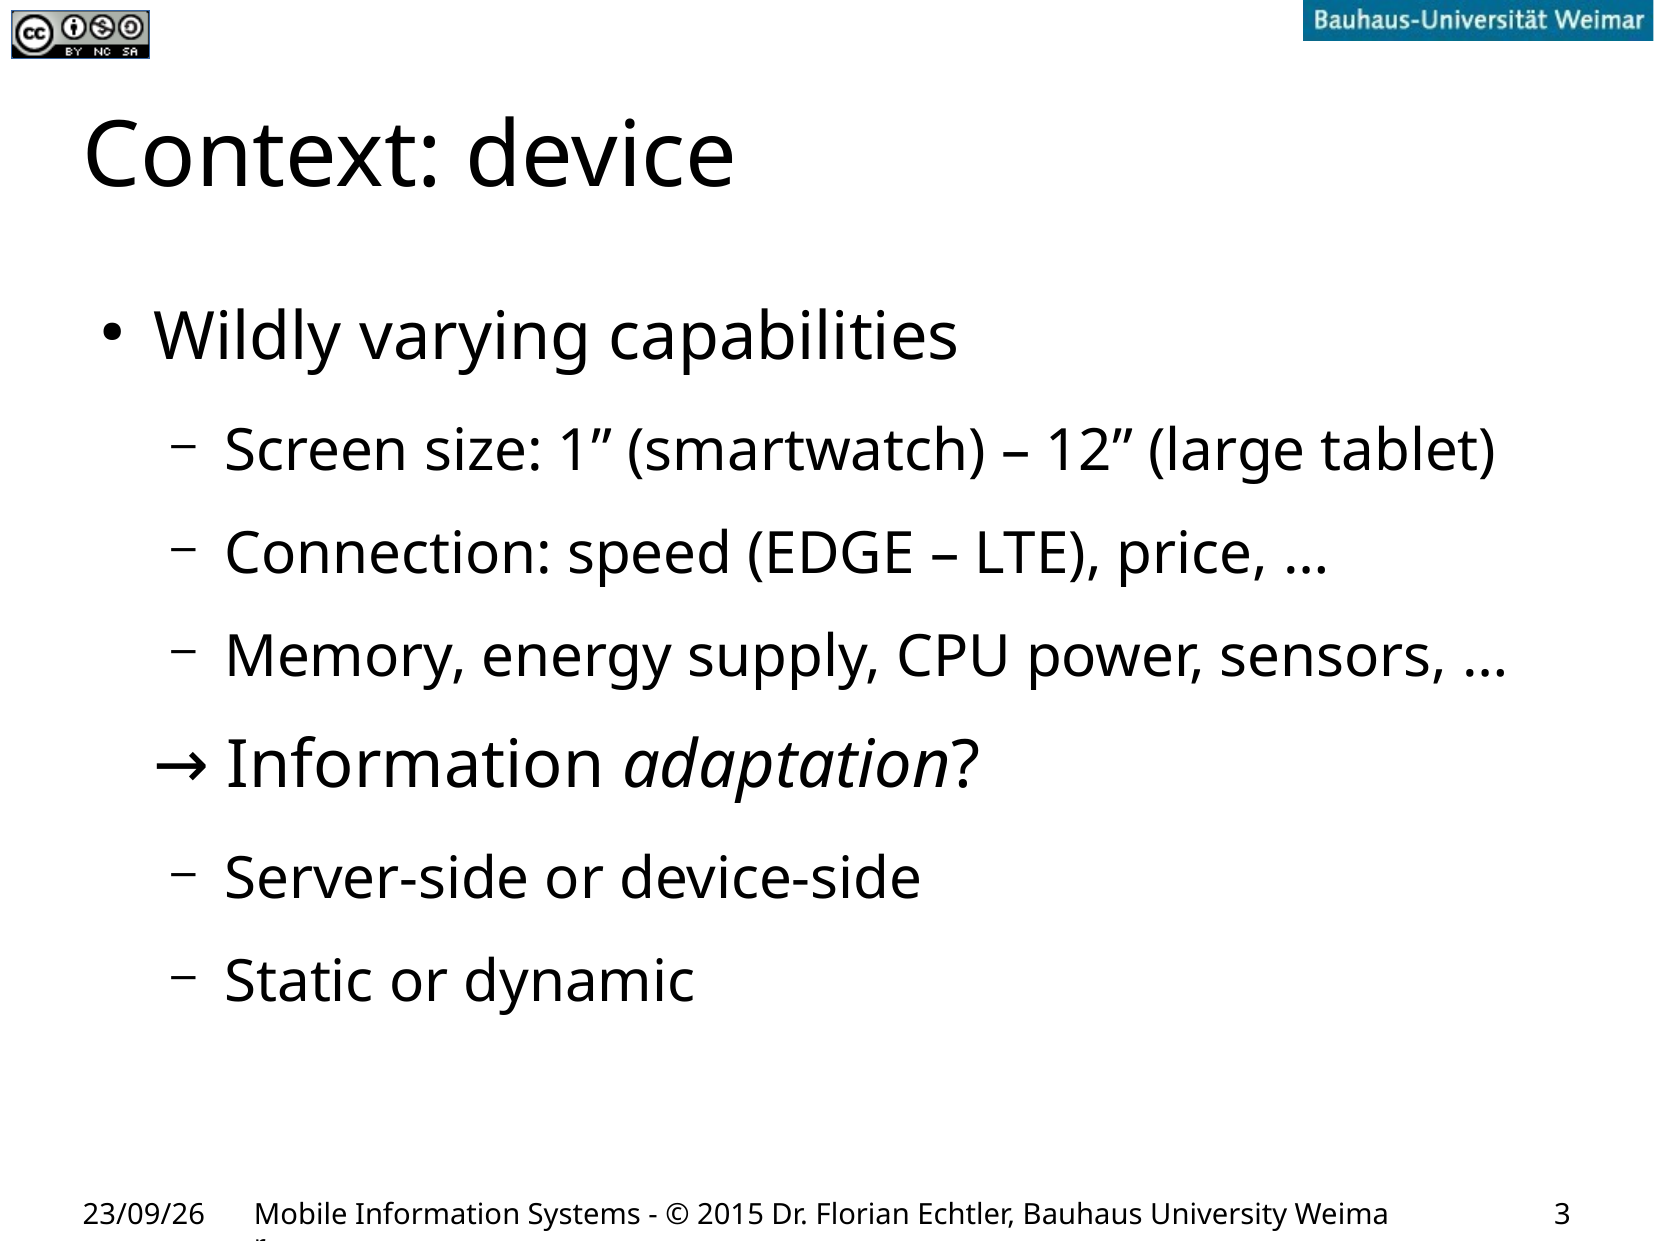

# Context: device
Wildly varying capabilities
Screen size: 1” (smartwatch) – 12” (large tablet)
Connection: speed (EDGE – LTE), price, …
Memory, energy supply, CPU power, sensors, …
→ Information adaptation?
Server-side or device-side
Static or dynamic
Mobile Information Systems - © 2015 Dr. Florian Echtler, Bauhaus University Weimar
3